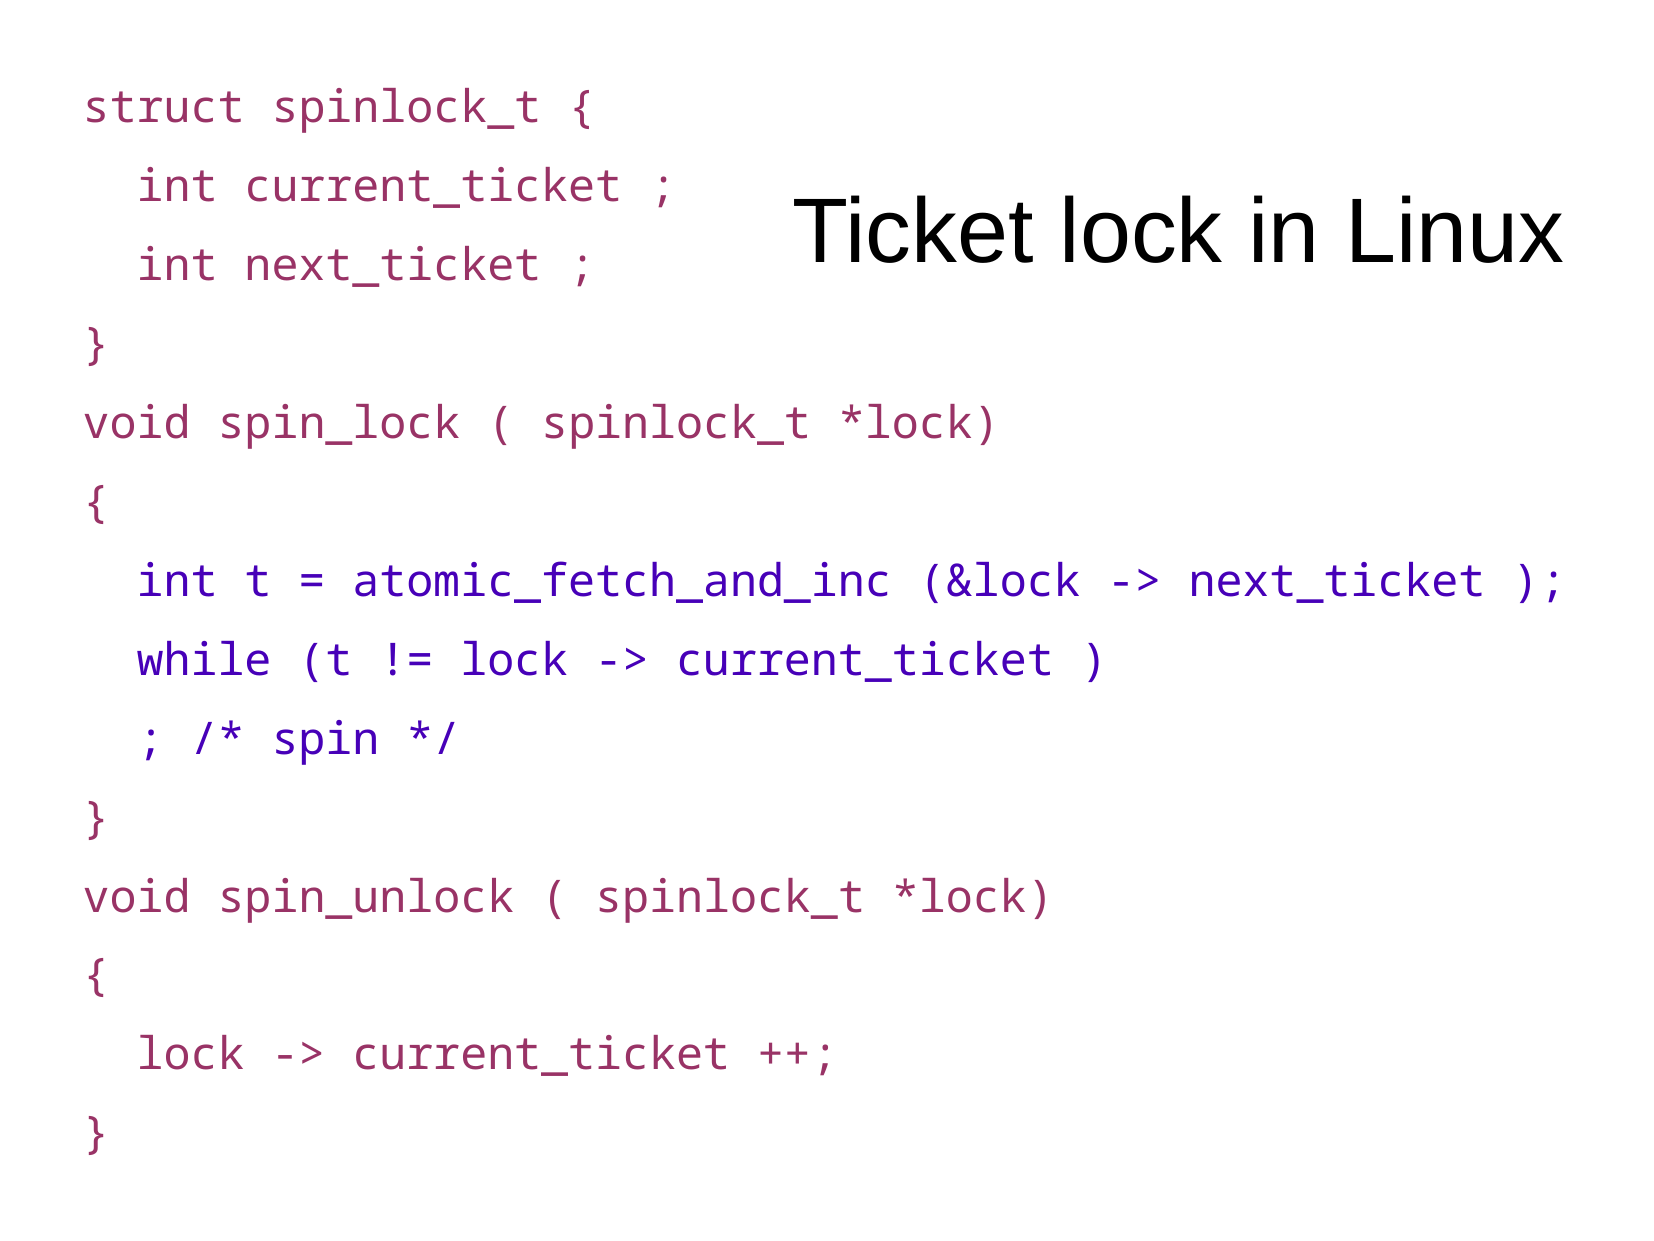

Ticket lock in Linux
# struct spinlock_t {
 int current_ticket ;
 int next_ticket ;
}
void spin_lock ( spinlock_t *lock)
{
 int t = atomic_fetch_and_inc (&lock -> next_ticket );
 while (t != lock -> current_ticket )
 ; /* spin */
}
void spin_unlock ( spinlock_t *lock)
{
 lock -> current_ticket ++;
}